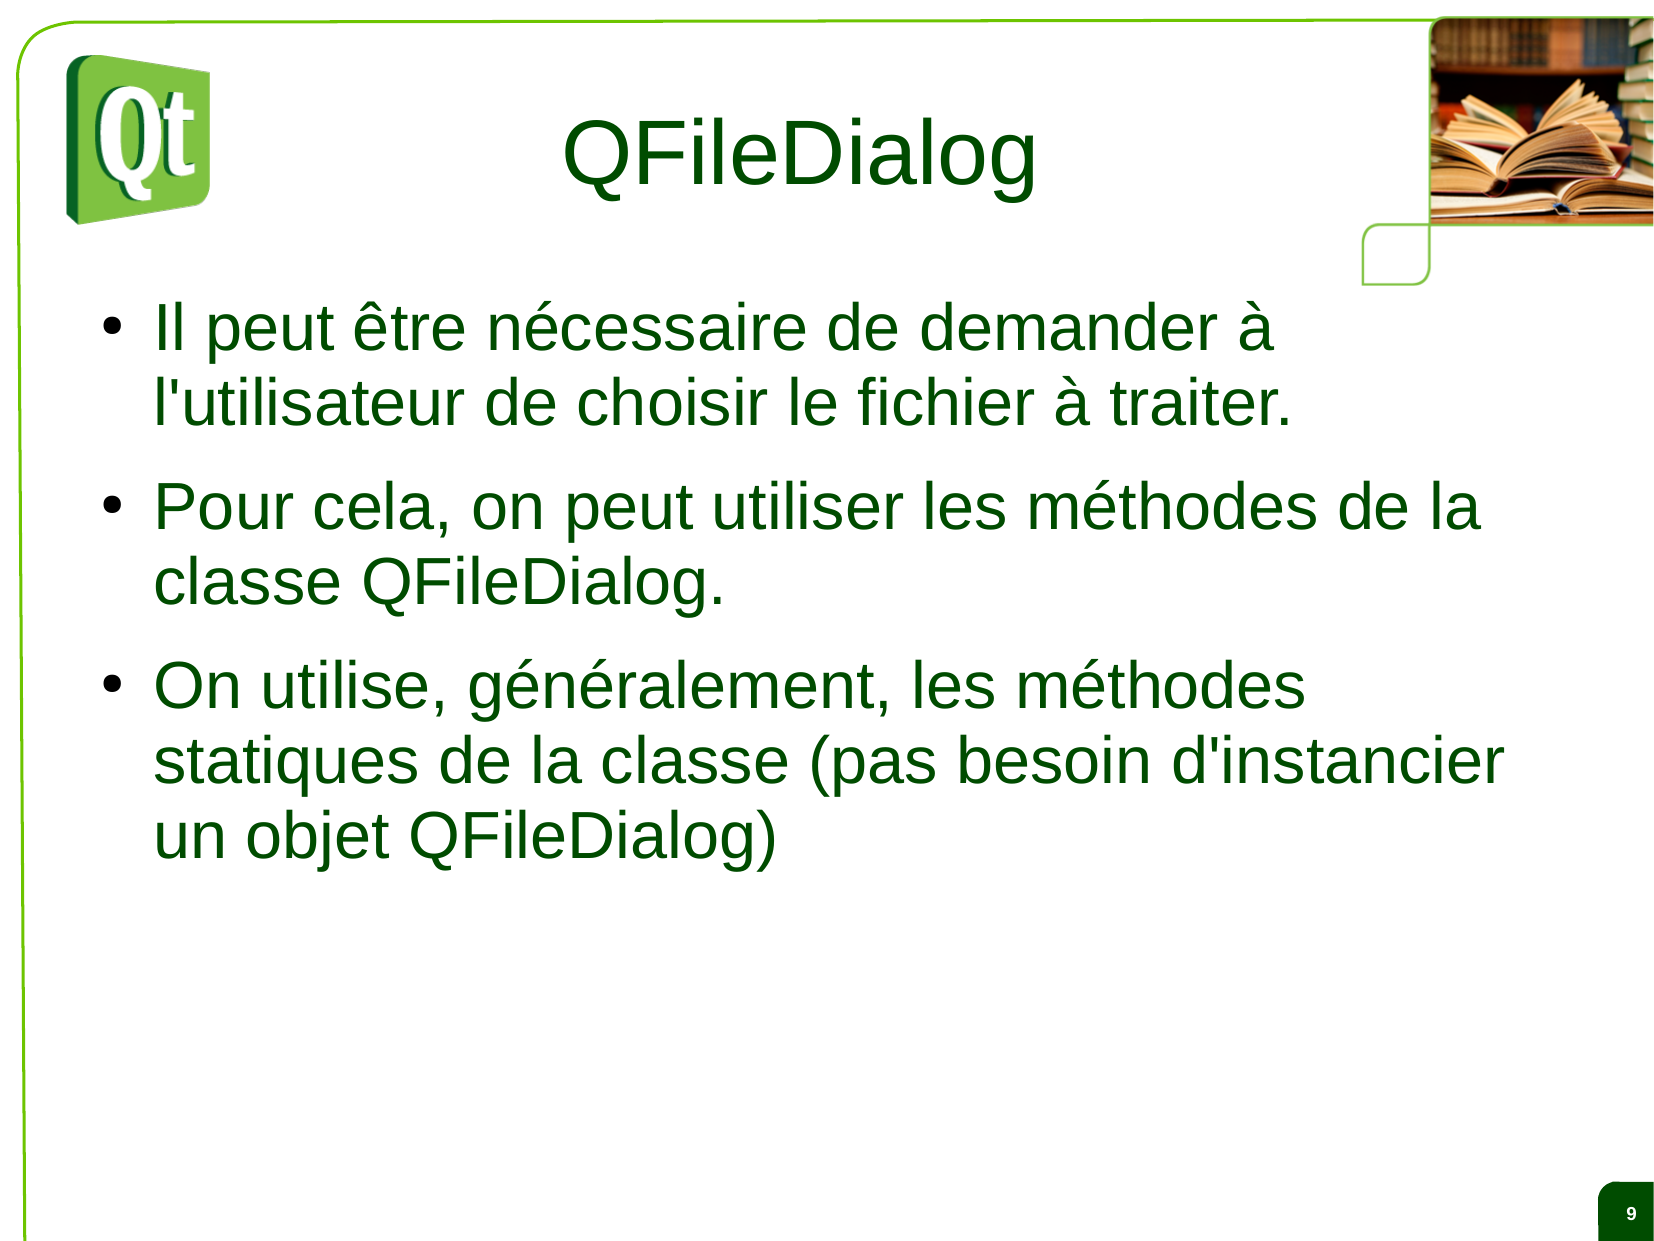

# QFileDialog
Il peut être nécessaire de demander à l'utilisateur de choisir le fichier à traiter.
Pour cela, on peut utiliser les méthodes de la classe QFileDialog.
On utilise, généralement, les méthodes statiques de la classe (pas besoin d'instancier un objet QFileDialog)